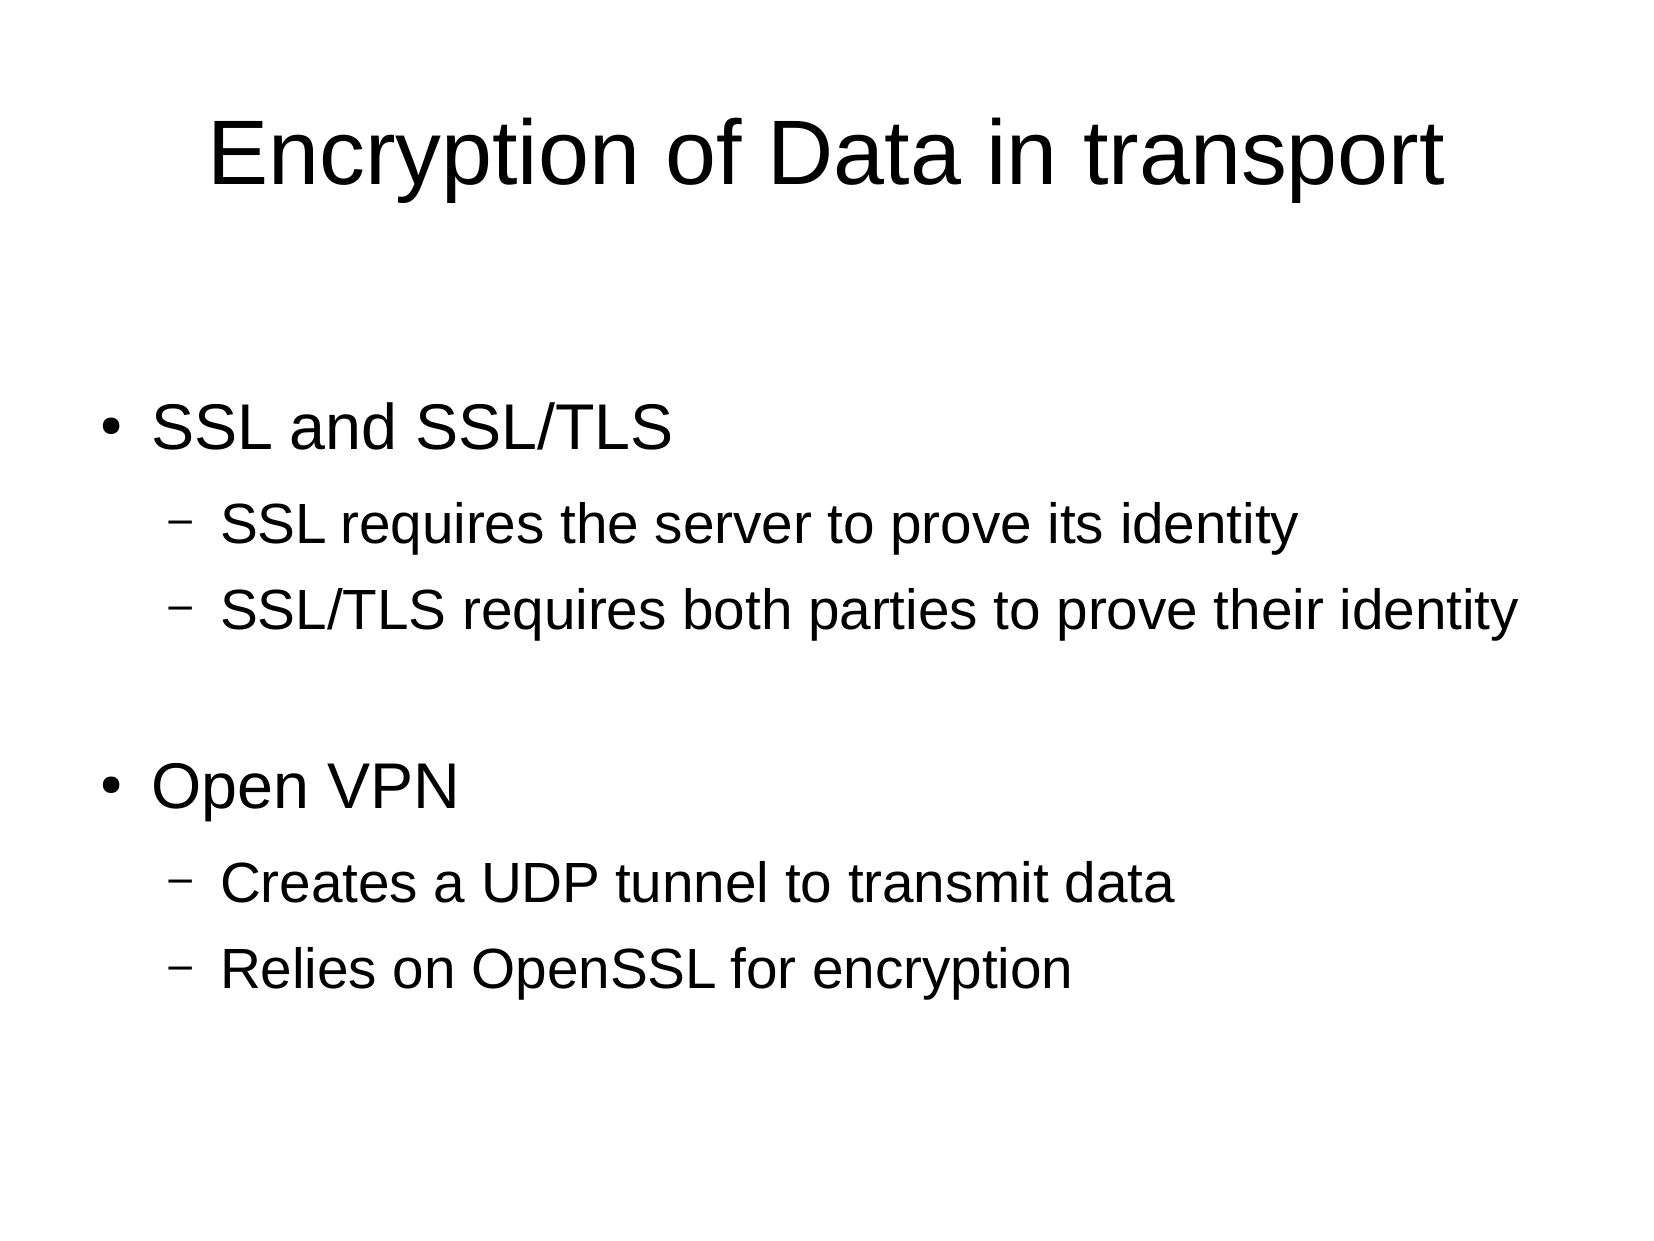

# Encryption of Data in transport
SSL and SSL/TLS
SSL requires the server to prove its identity
SSL/TLS requires both parties to prove their identity
Open VPN
Creates a UDP tunnel to transmit data
Relies on OpenSSL for encryption